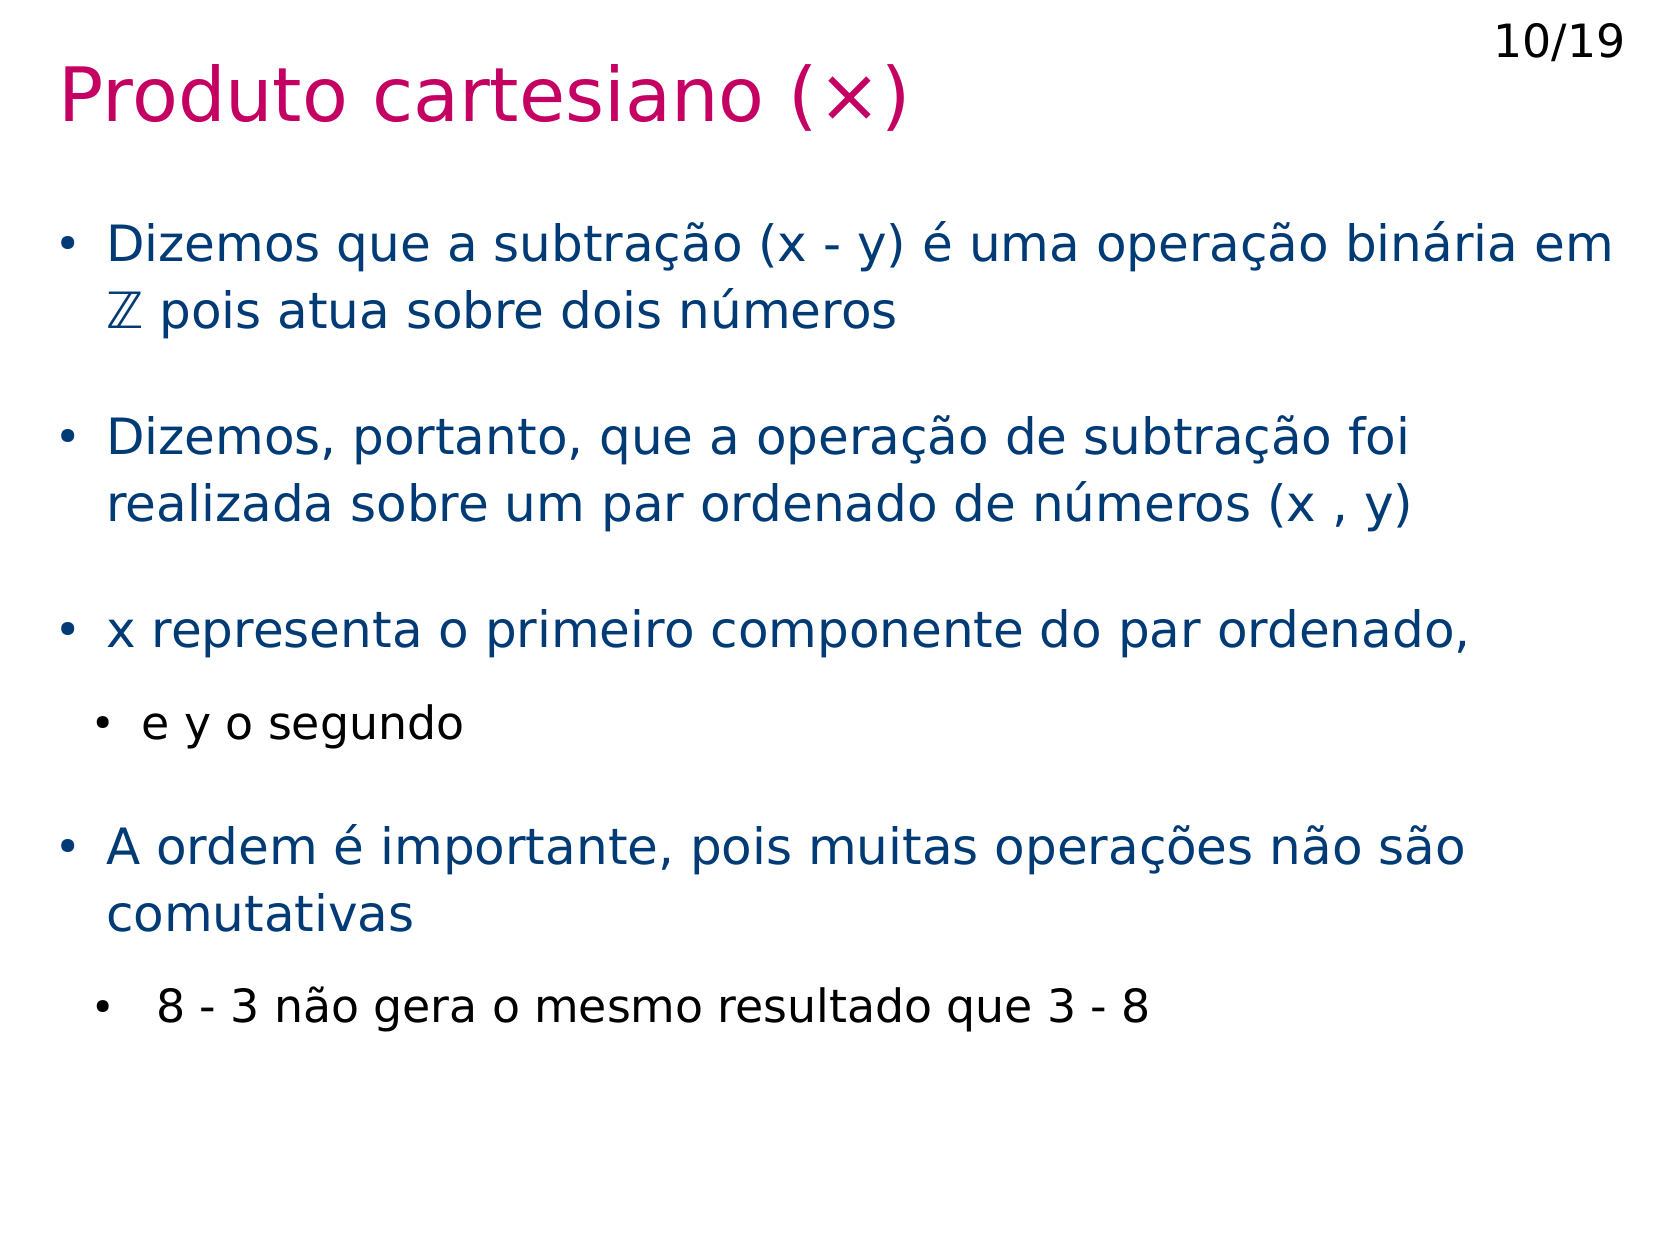

10
# Produto cartesiano (×)
Dizemos que a subtração (x - y) é uma operação binária em ℤ pois atua sobre dois números
Dizemos, portanto, que a operação de subtração foi realizada sobre um par ordenado de números (x , y)
x representa o primeiro componente do par ordenado,
e y o segundo
A ordem é importante, pois muitas operações não são comutativas
 8 - 3 não gera o mesmo resultado que 3 - 8